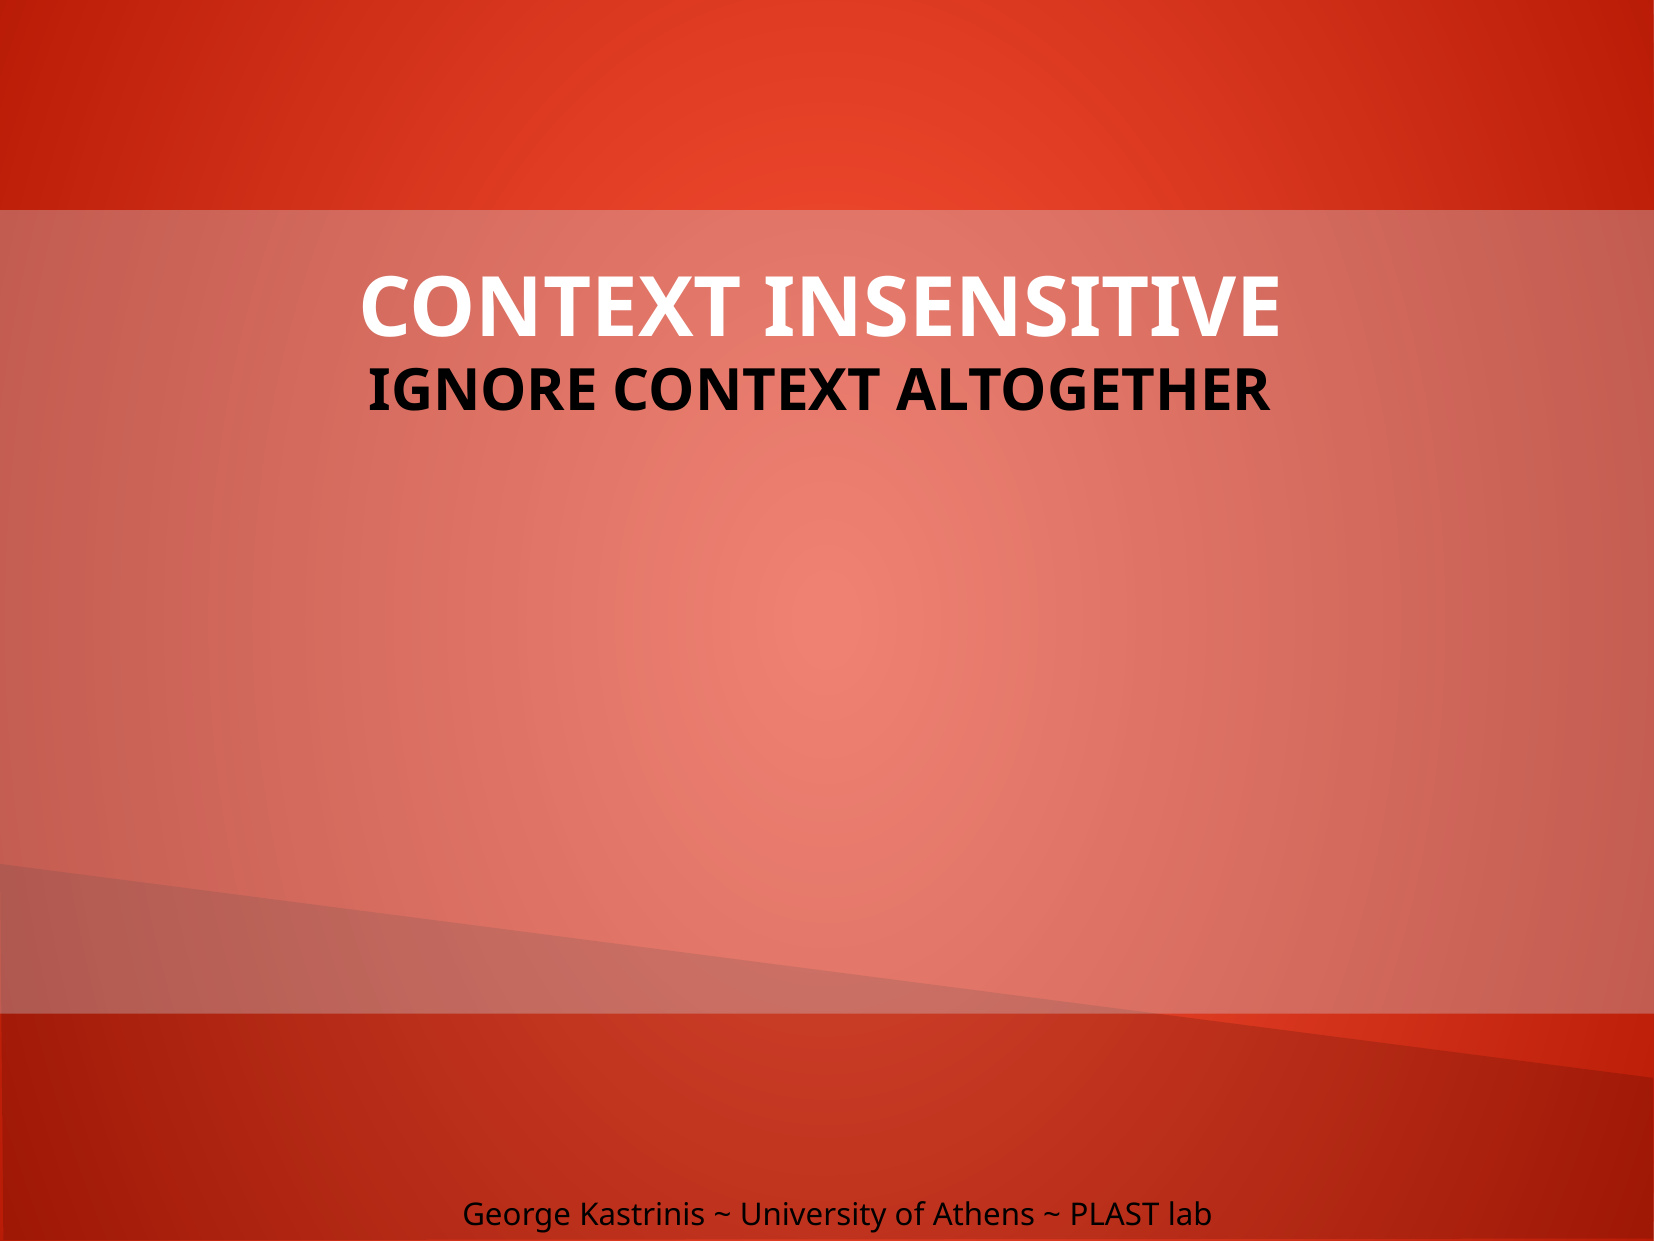

CONTEXT INSENSITIVE
IGNORE CONTEXT ALTOGETHER
George Kastrinis ~ University of Athens ~ PLAST lab